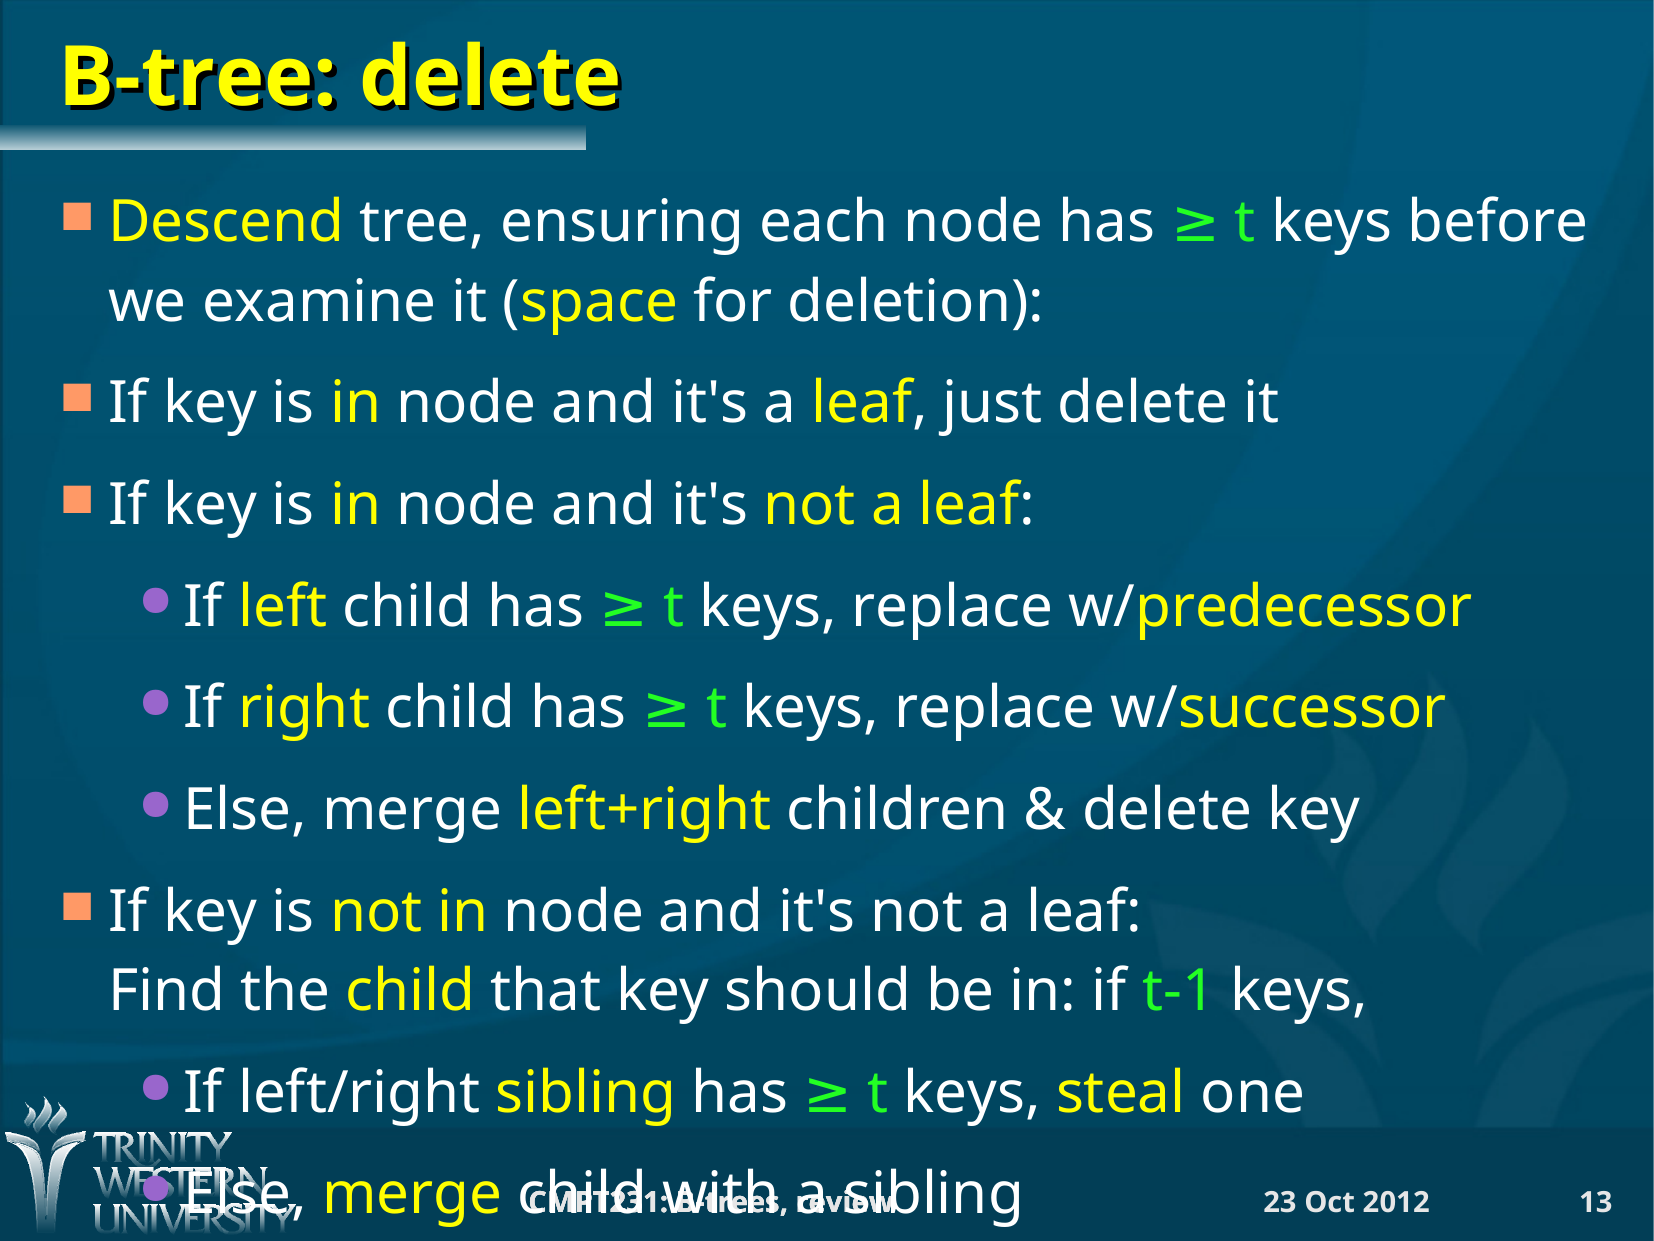

# B-tree: delete
Descend tree, ensuring each node has ≥ t keys before we examine it (space for deletion):
If key is in node and it's a leaf, just delete it
If key is in node and it's not a leaf:
If left child has ≥ t keys, replace w/predecessor
If right child has ≥ t keys, replace w/successor
Else, merge left+right children & delete key
If key is not in node and it's not a leaf:
Find the child that key should be in: if t-1 keys,
If left/right sibling has ≥ t keys, steal one
Else, merge child with a sibling
CMPT231: B-trees, review
23 Oct 2012
13